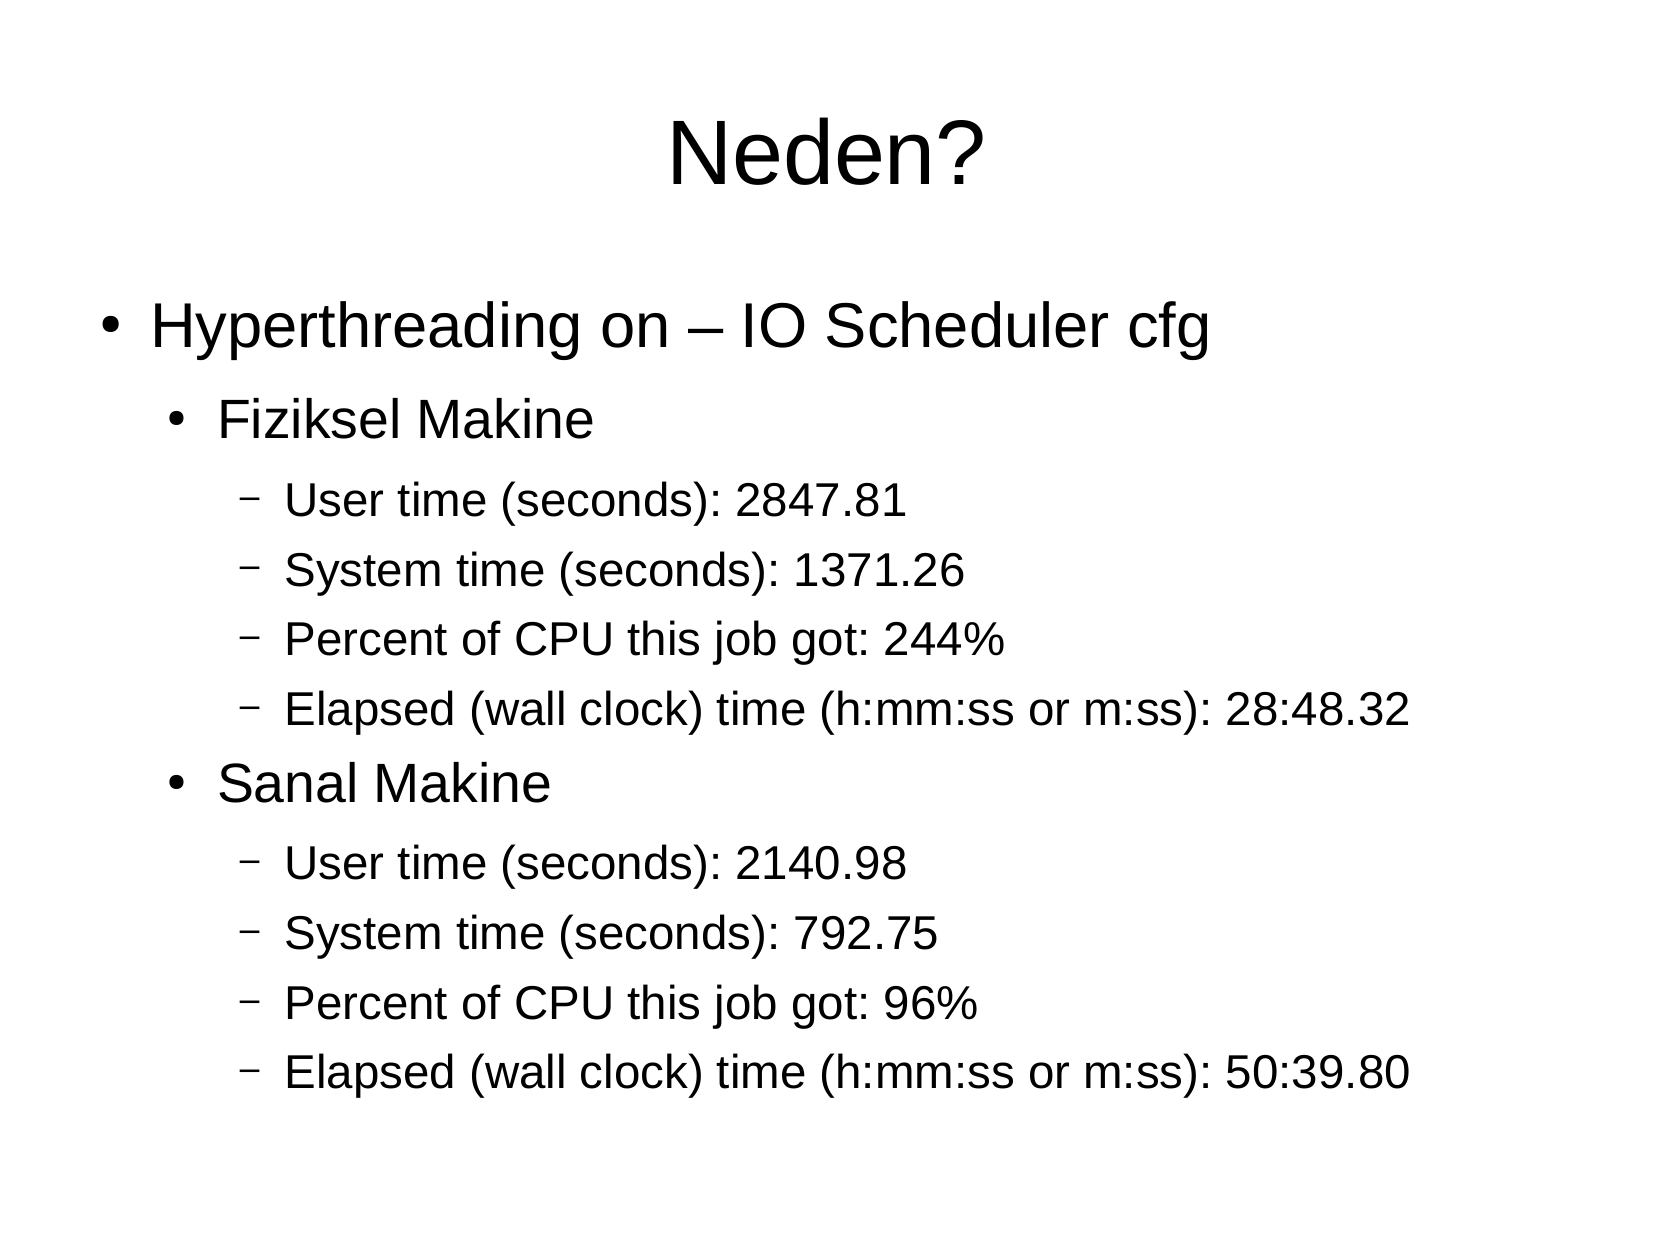

# Neden?
Hyperthreading on – IO Scheduler cfg
Fiziksel Makine
User time (seconds): 2847.81
System time (seconds): 1371.26
Percent of CPU this job got: 244%
Elapsed (wall clock) time (h:mm:ss or m:ss): 28:48.32
Sanal Makine
User time (seconds): 2140.98
System time (seconds): 792.75
Percent of CPU this job got: 96%
Elapsed (wall clock) time (h:mm:ss or m:ss): 50:39.80